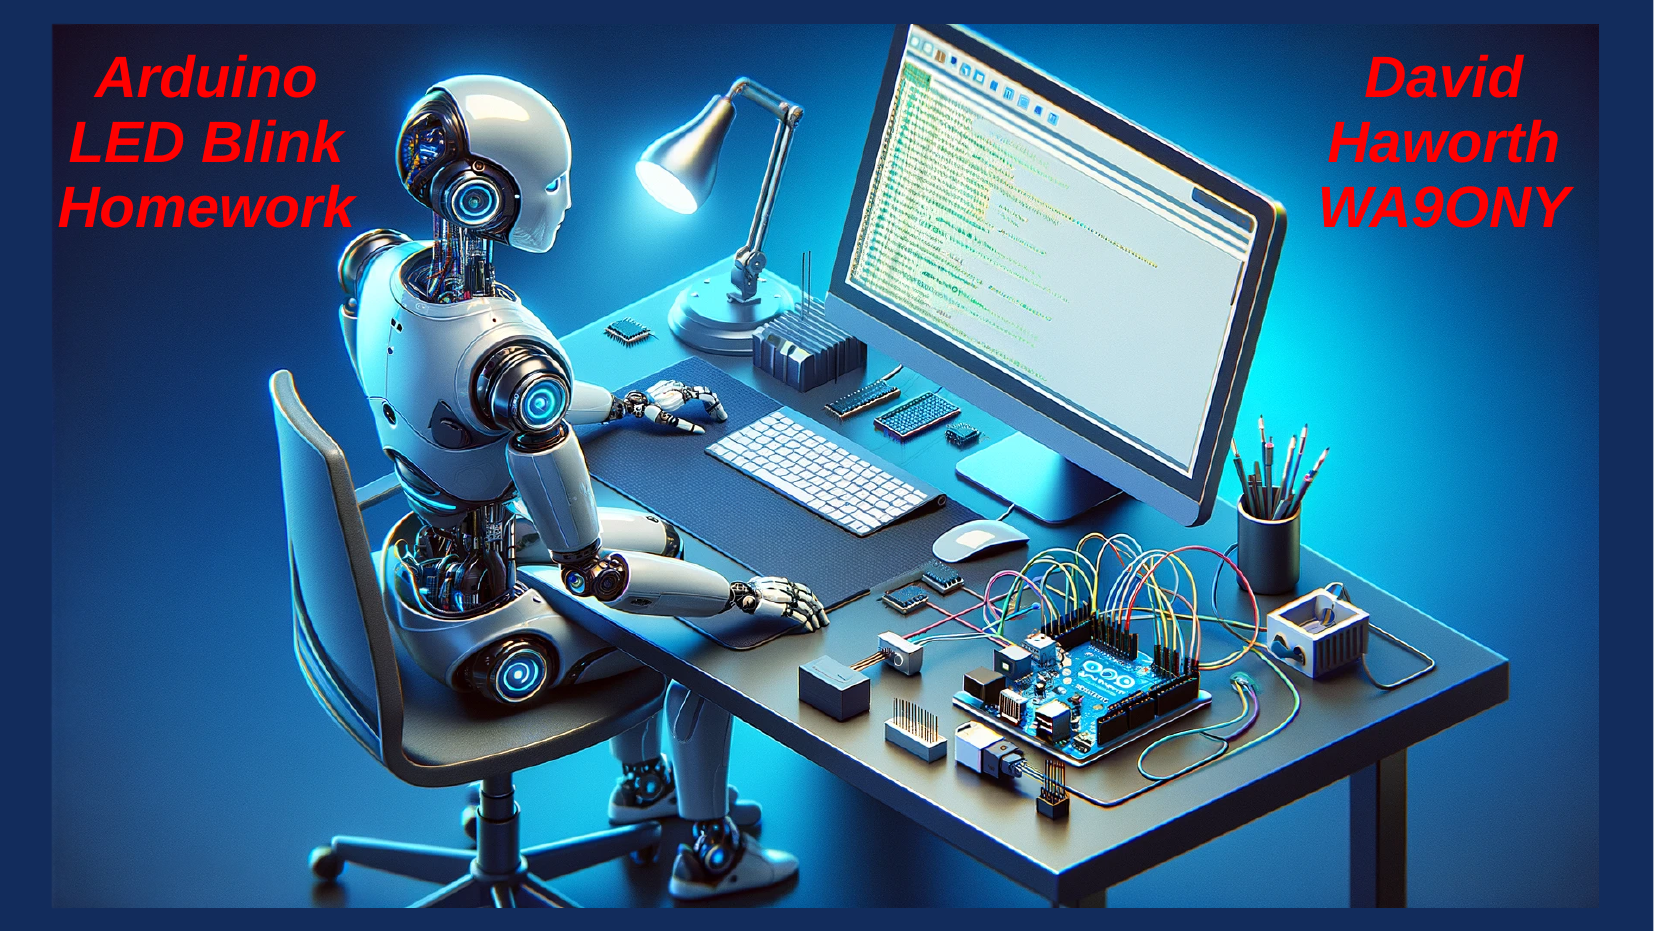

Arduino
LED Blink
Homework
David
Haworth
WA9ONY